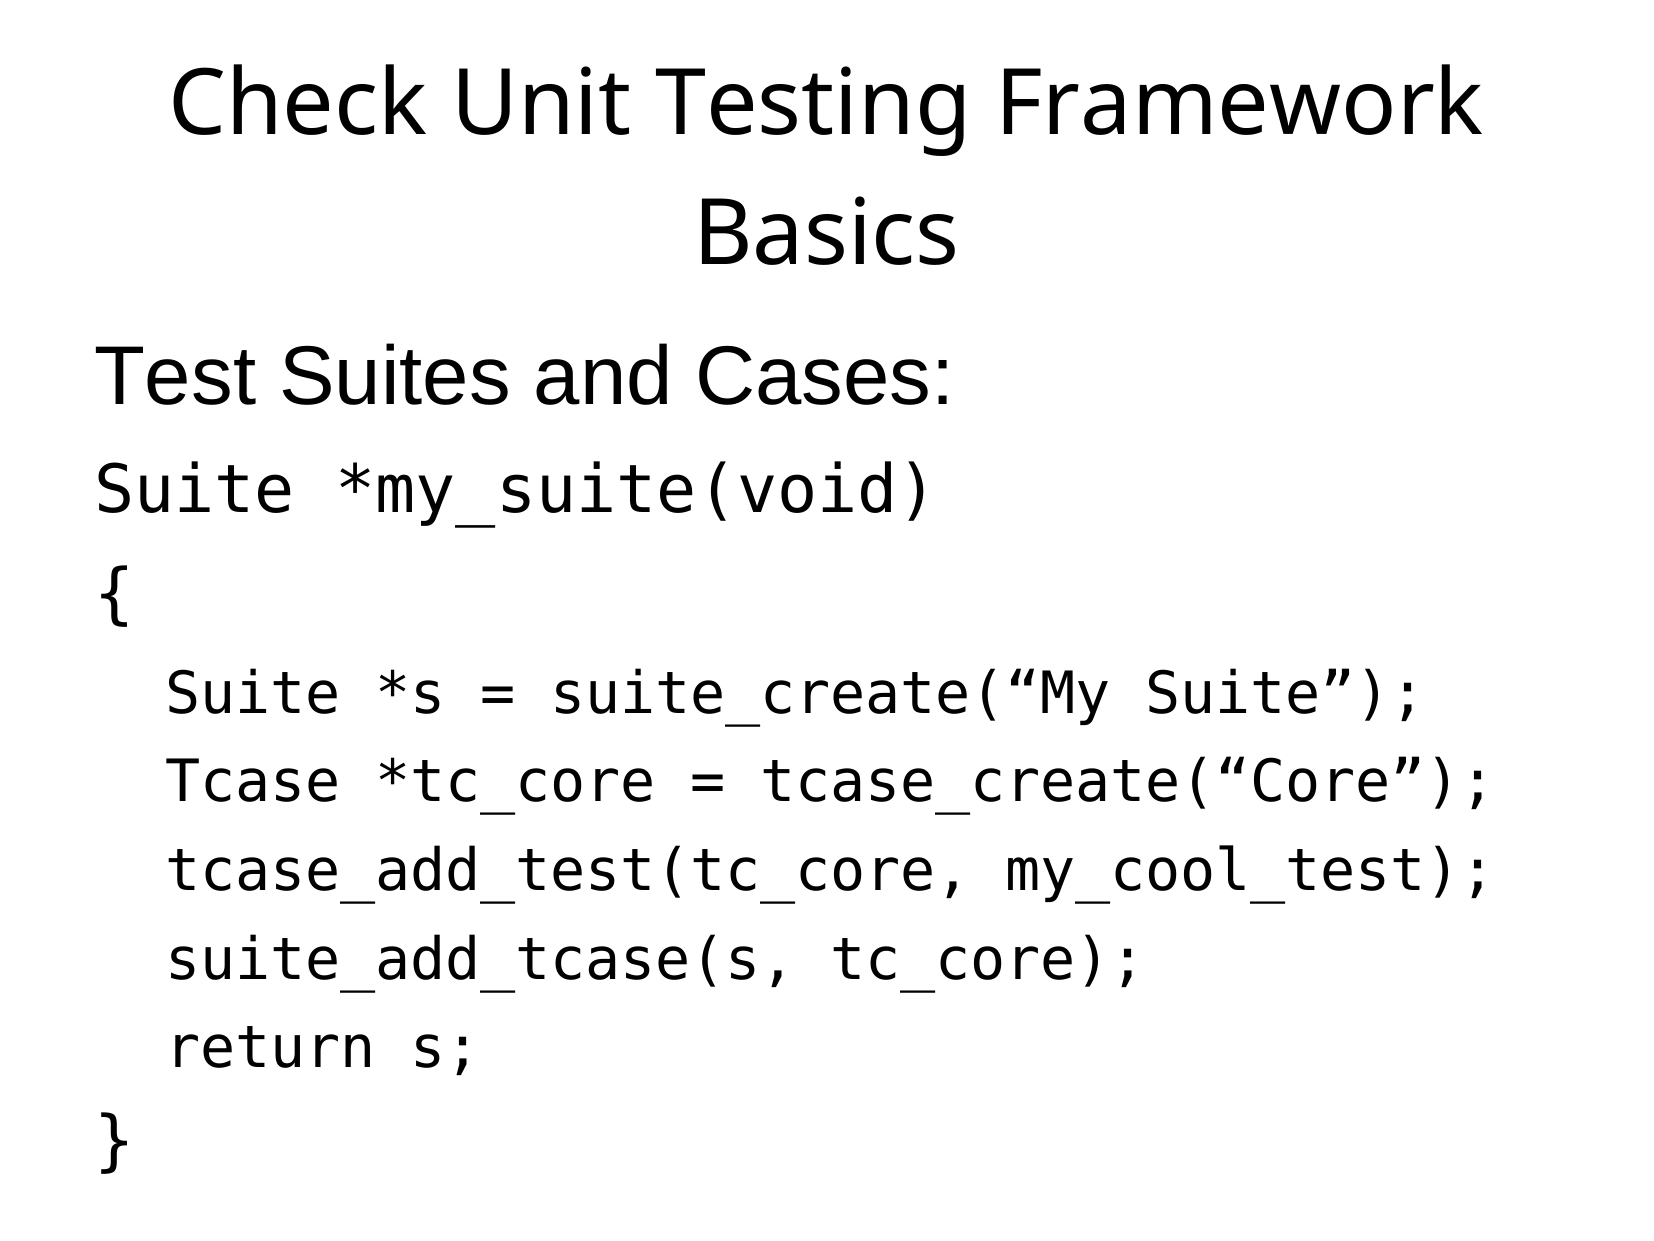

# Check Unit Testing Framework Basics
Test Suites and Cases:
Suite *my_suite(void)
{
Suite *s = suite_create(“My Suite”);
Tcase *tc_core = tcase_create(“Core”);
tcase_add_test(tc_core, my_cool_test);
suite_add_tcase(s, tc_core);
return s;
}